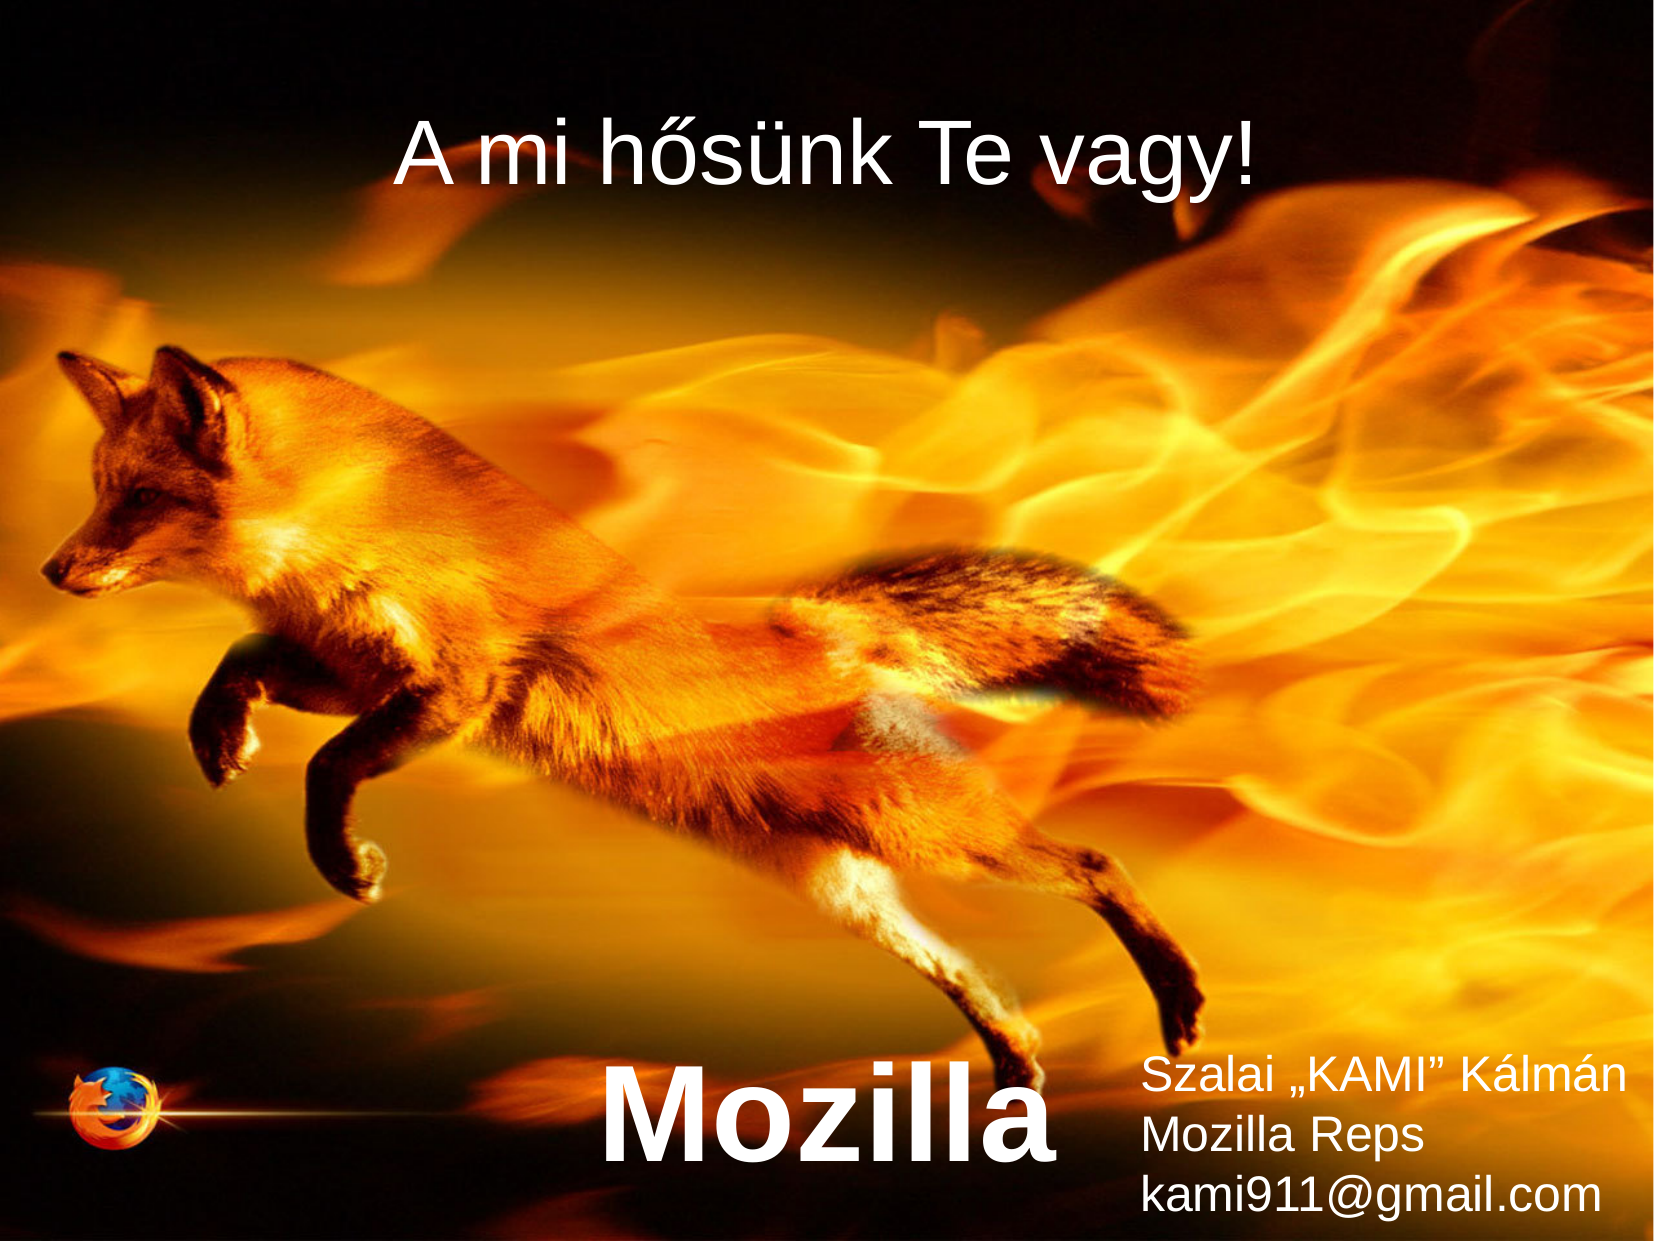

# A mi hősünk Te vagy!
Mozilla
Szalai „KAMI” Kálmán
Mozilla Reps
kami911@gmail.com